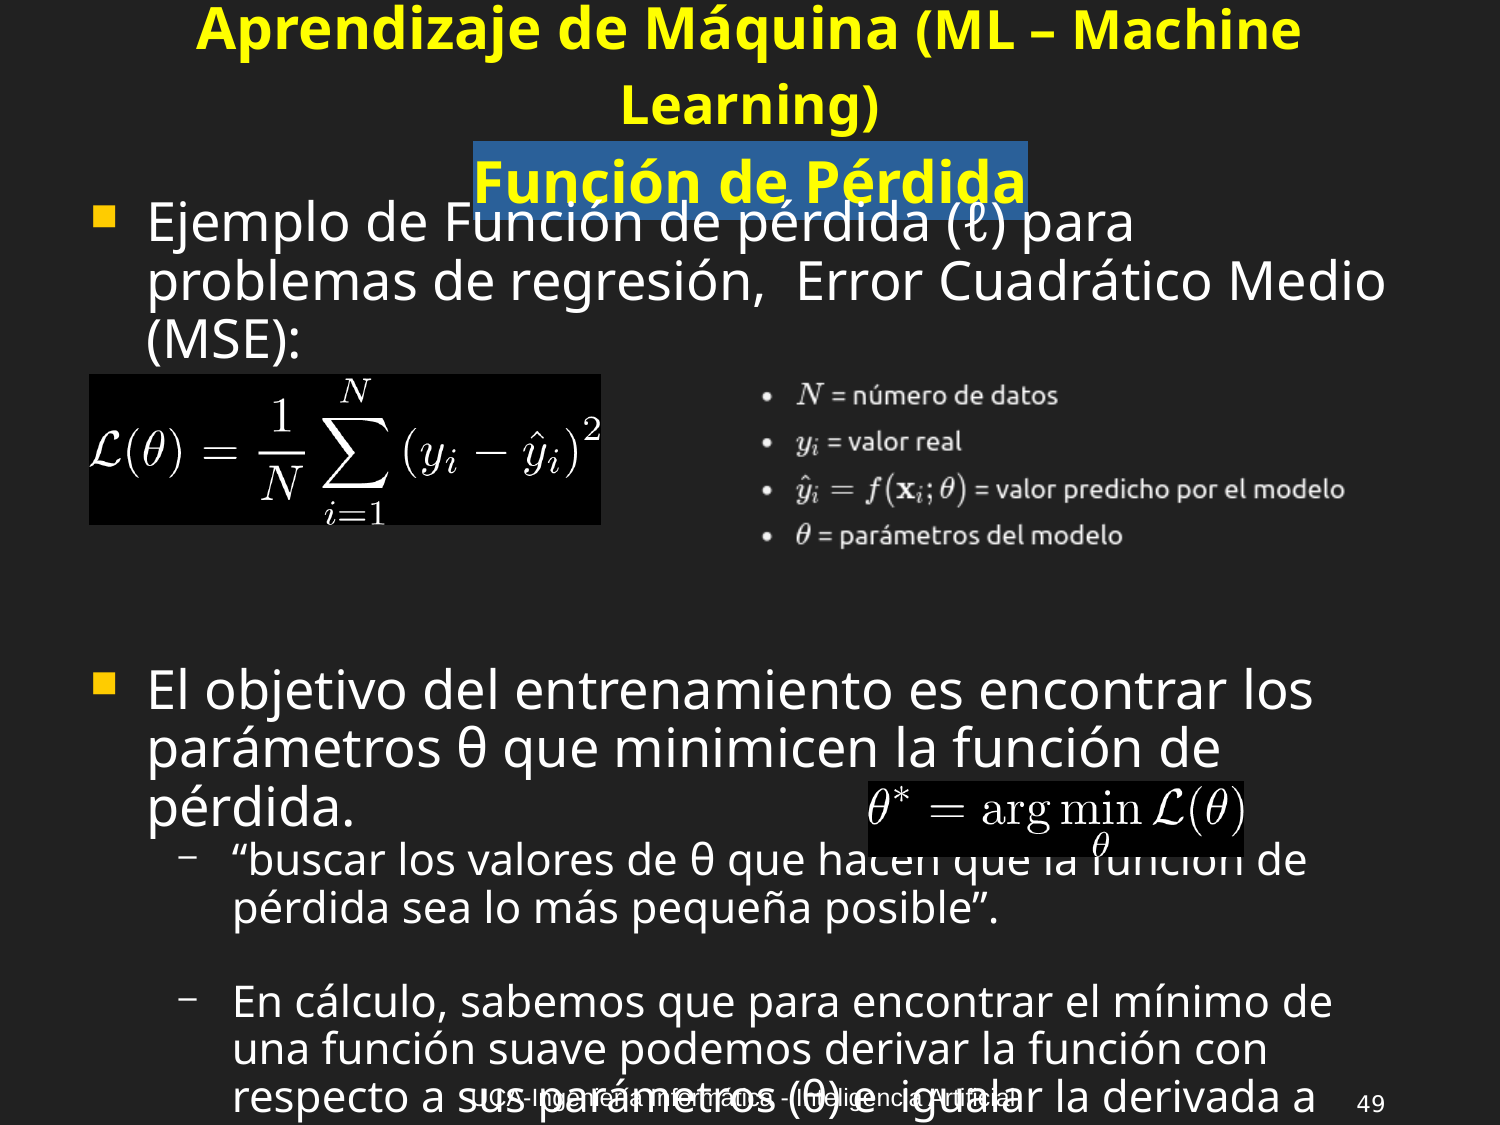

# Aprendizaje de Máquina (ML – Machine Learning) Función de Pérdida
Ejemplo de Función de pérdida (ℓ) para problemas de regresión, Error Cuadrático Medio (MSE):
El objetivo del entrenamiento es encontrar los parámetros θ que minimicen la función de pérdida.
“buscar los valores de θ que hacen que la función de pérdida sea lo más pequeña posible”.
En cálculo, sabemos que para encontrar el mínimo de una función suave podemos derivar la función con respecto a sus parámetros (θ) e igualar la derivada a cero.